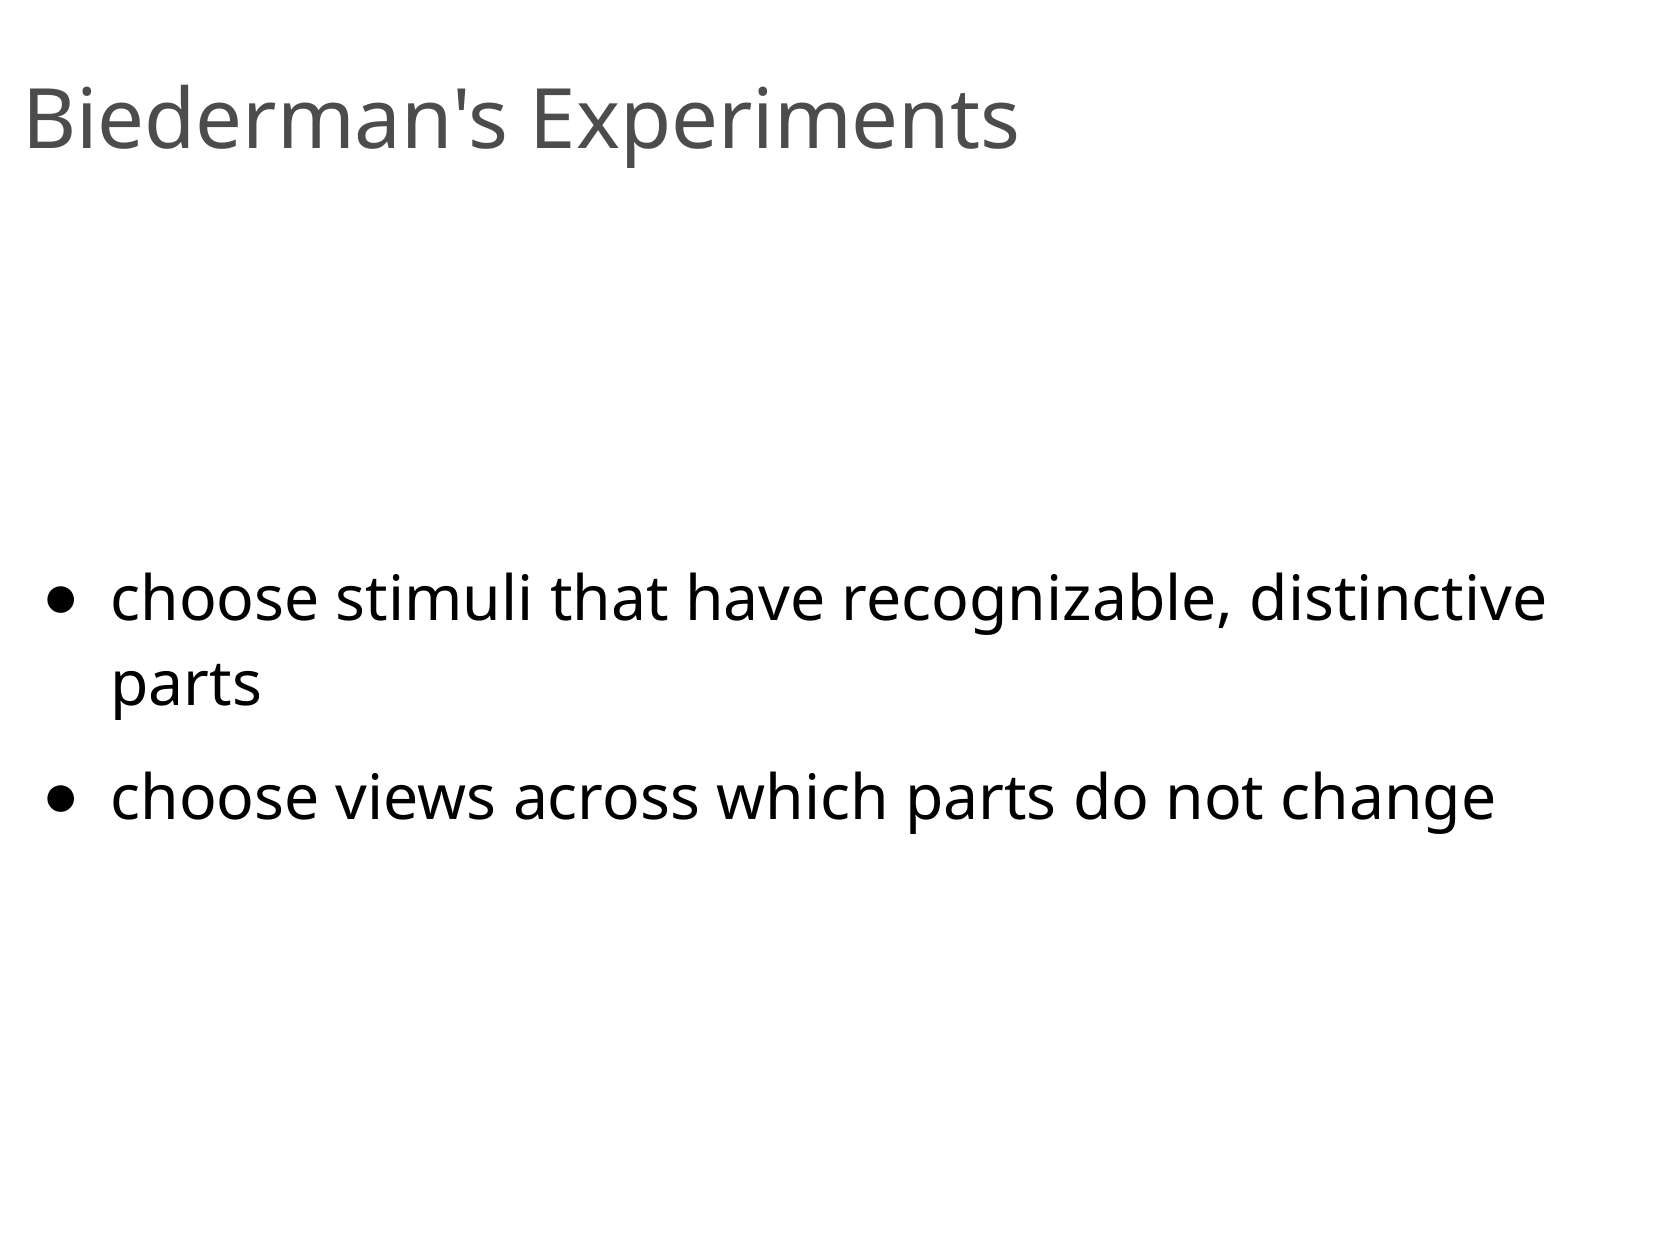

# Biederman's Experiments
choose stimuli that have recognizable, distinctive parts
choose views across which parts do not change